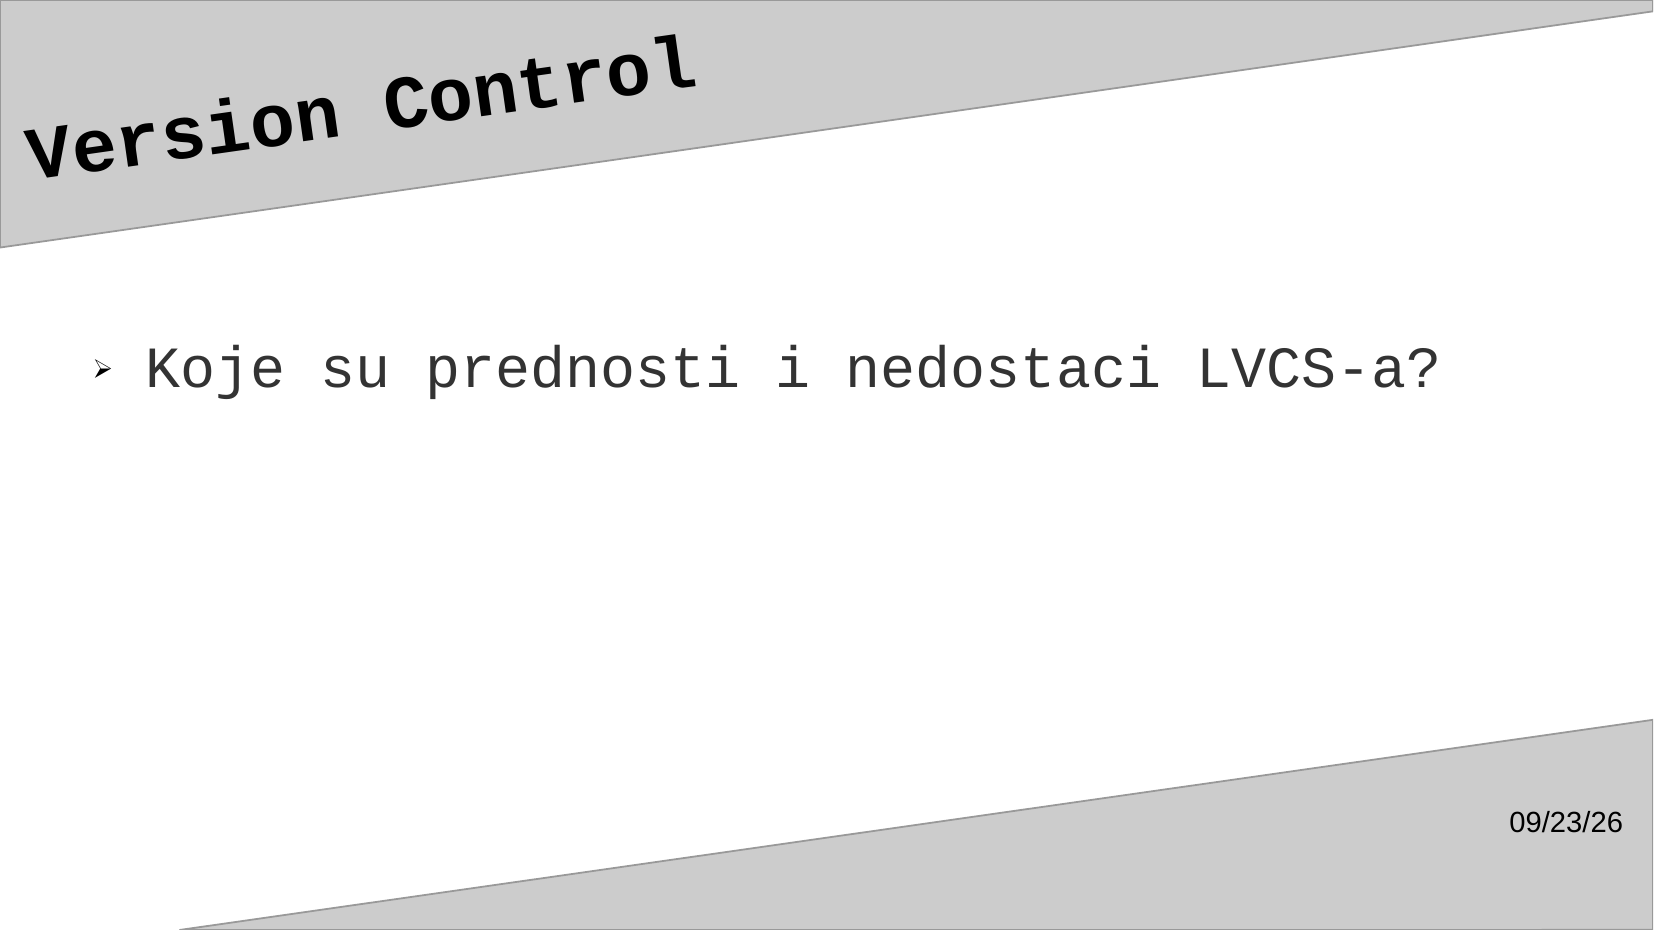

# Version Control
Koje su prednosti i nedostaci LVCS-a?
8